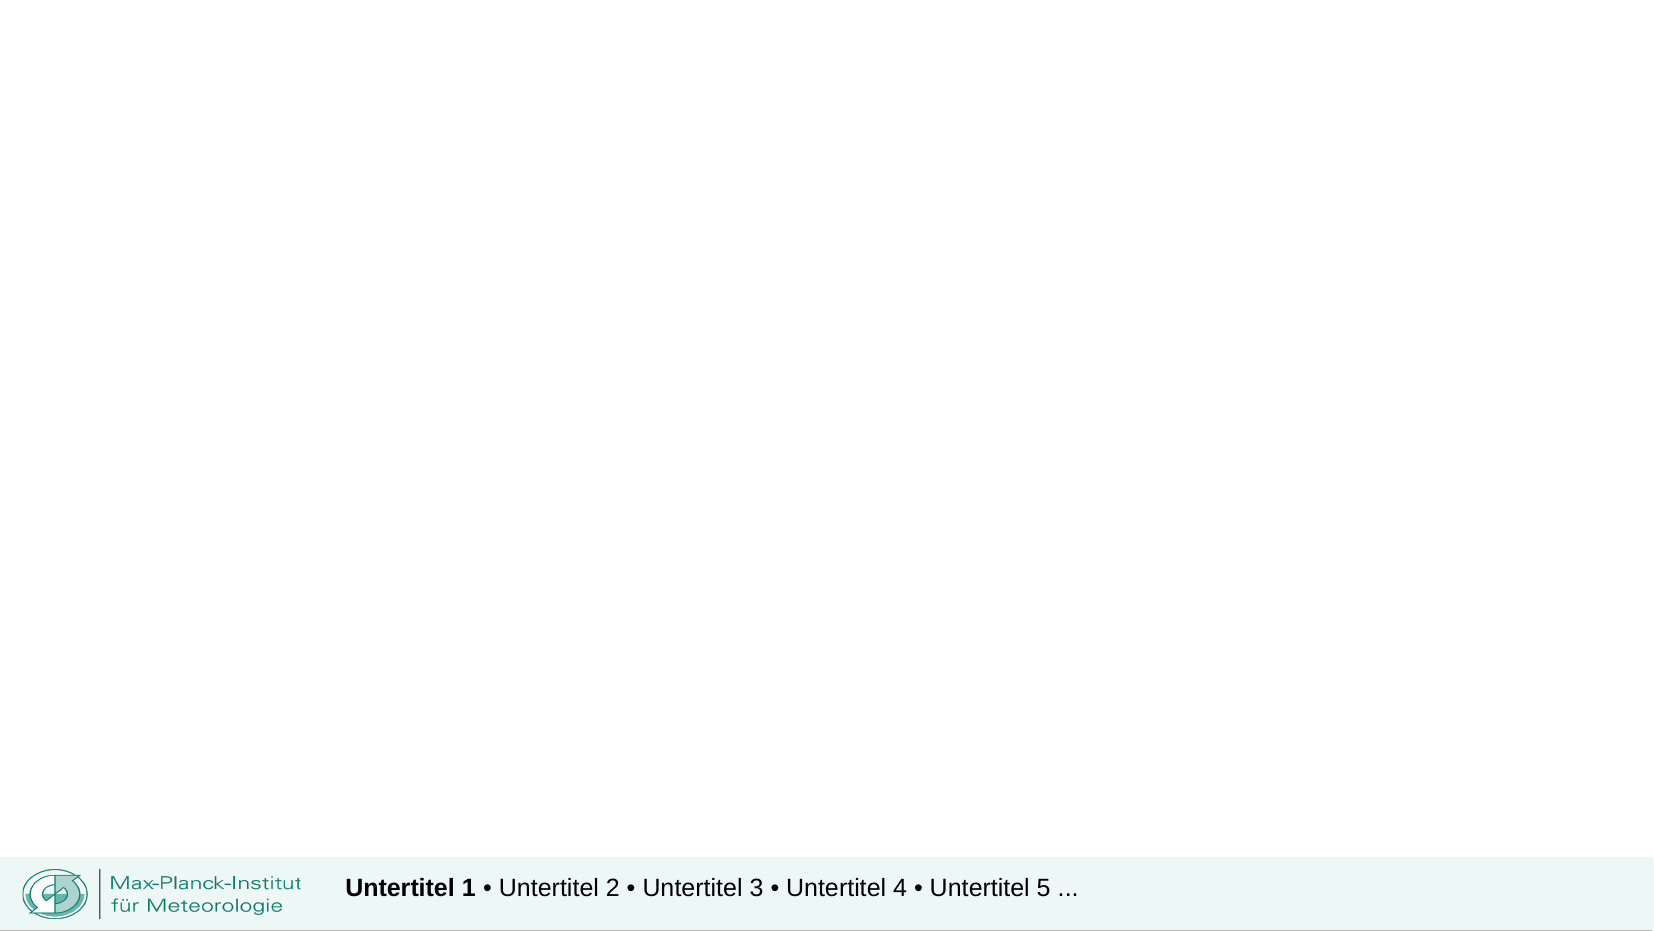

#
Untertitel 1 • Untertitel 2 • Untertitel 3 • Untertitel 4 • Untertitel 5 ...